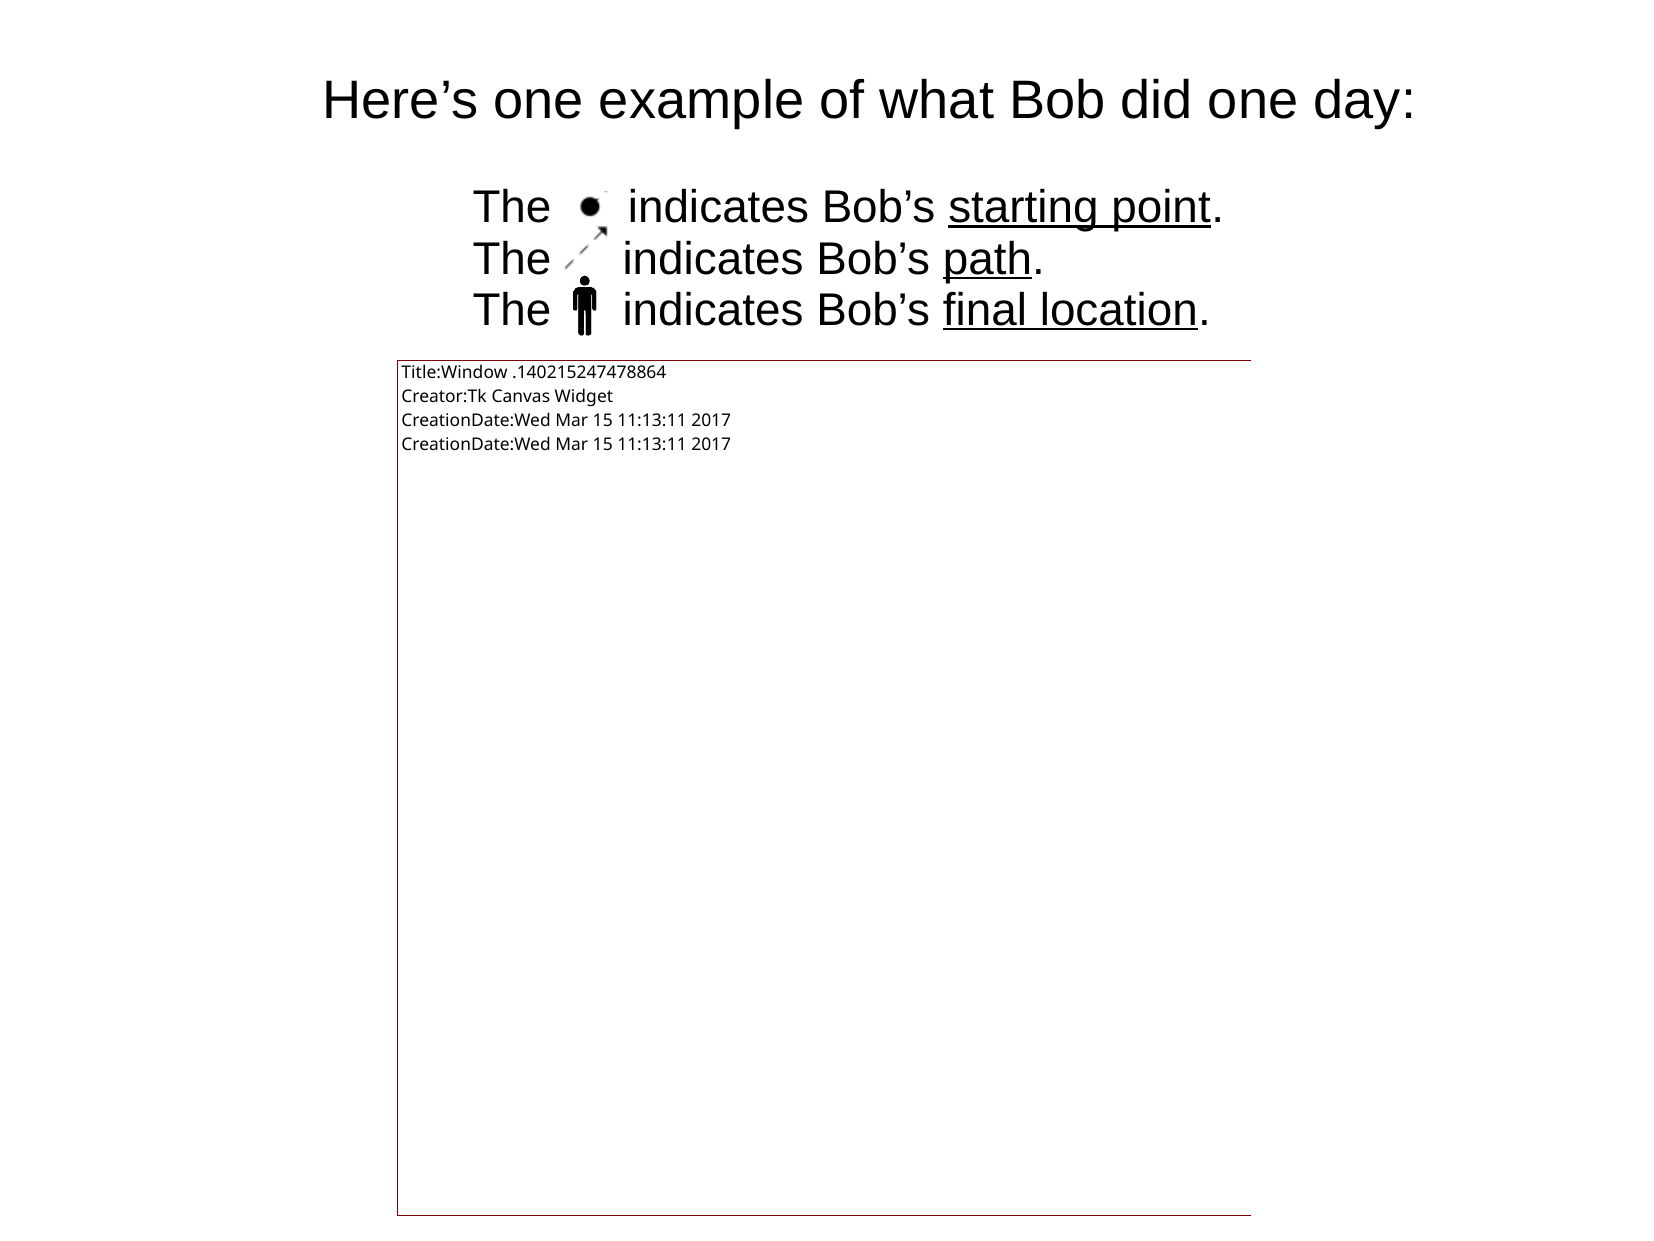

Here’s one example of what Bob did one day:
		The indicates Bob’s starting point.
		The	indicates Bob’s path.
		The	indicates Bob’s final location.